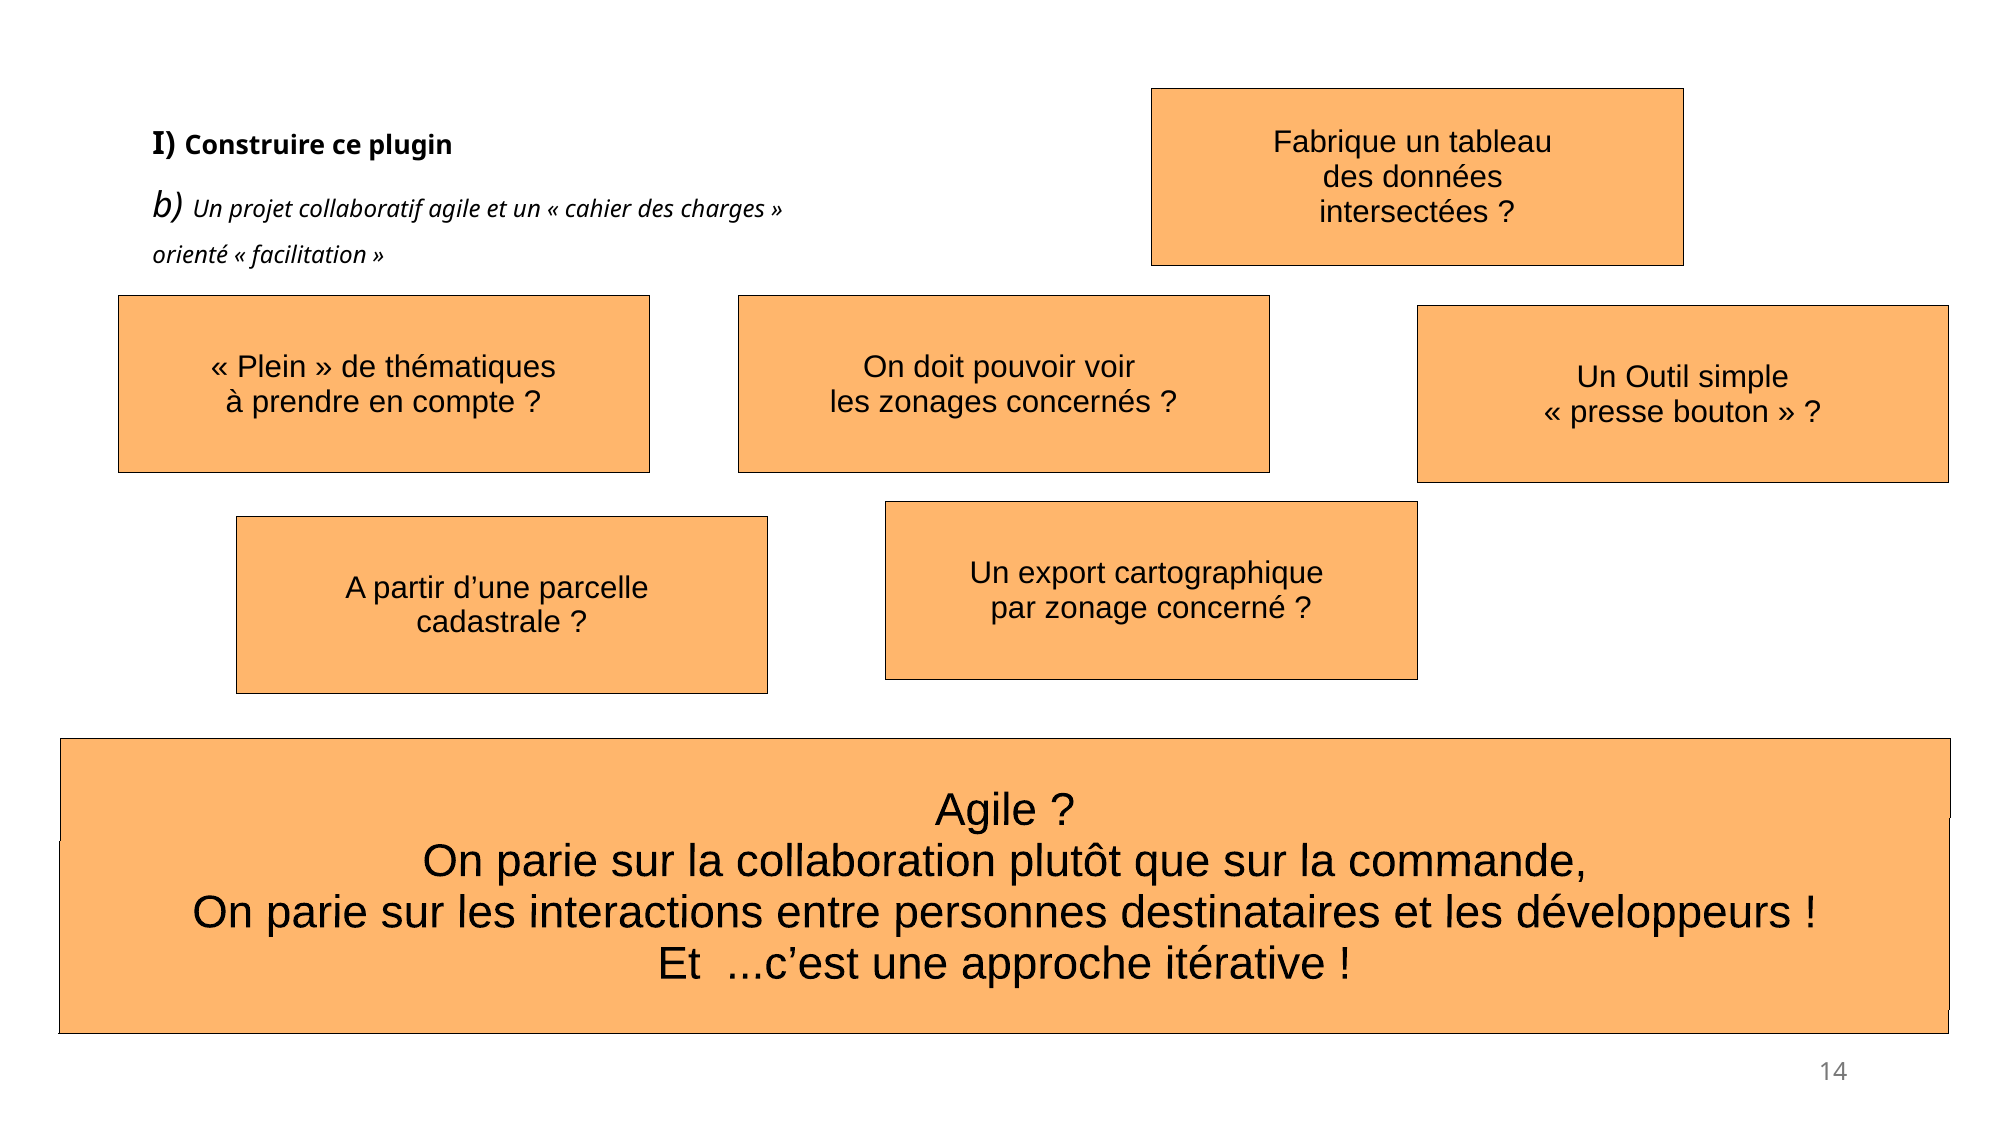

# I) Construire ce plugin b) Un projet collaboratif agile et un « cahier des charges » orienté « facilitation »
Fabrique un tableau
des données
intersectées ?
« Plein » de thématiques
à prendre en compte ?
On doit pouvoir voir
les zonages concernés ?
Un Outil simple
« presse bouton » ?
Un export cartographique
par zonage concerné ?
A partir d’une parcelle
cadastrale ?
Agile ?
On parie sur la collaboration plutôt que sur la commande,
On parie sur les interactions entre personnes destinataires et les développeurs !
Et ...c’est une approche itérative !